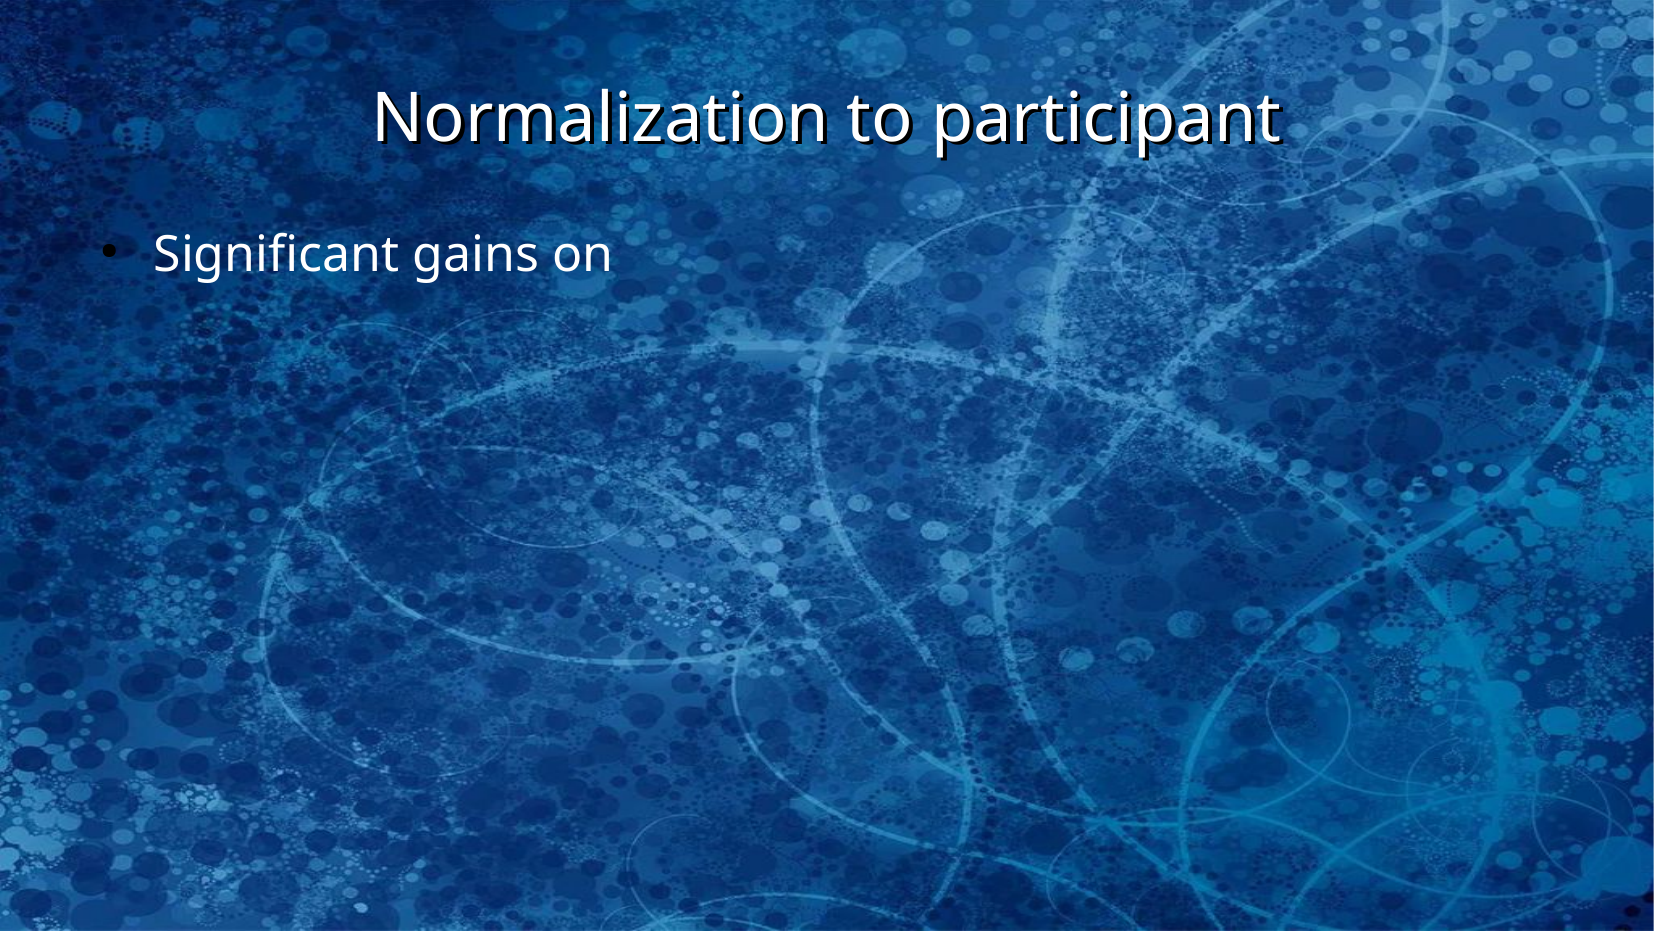

# Normalization to participant
Significant gains on